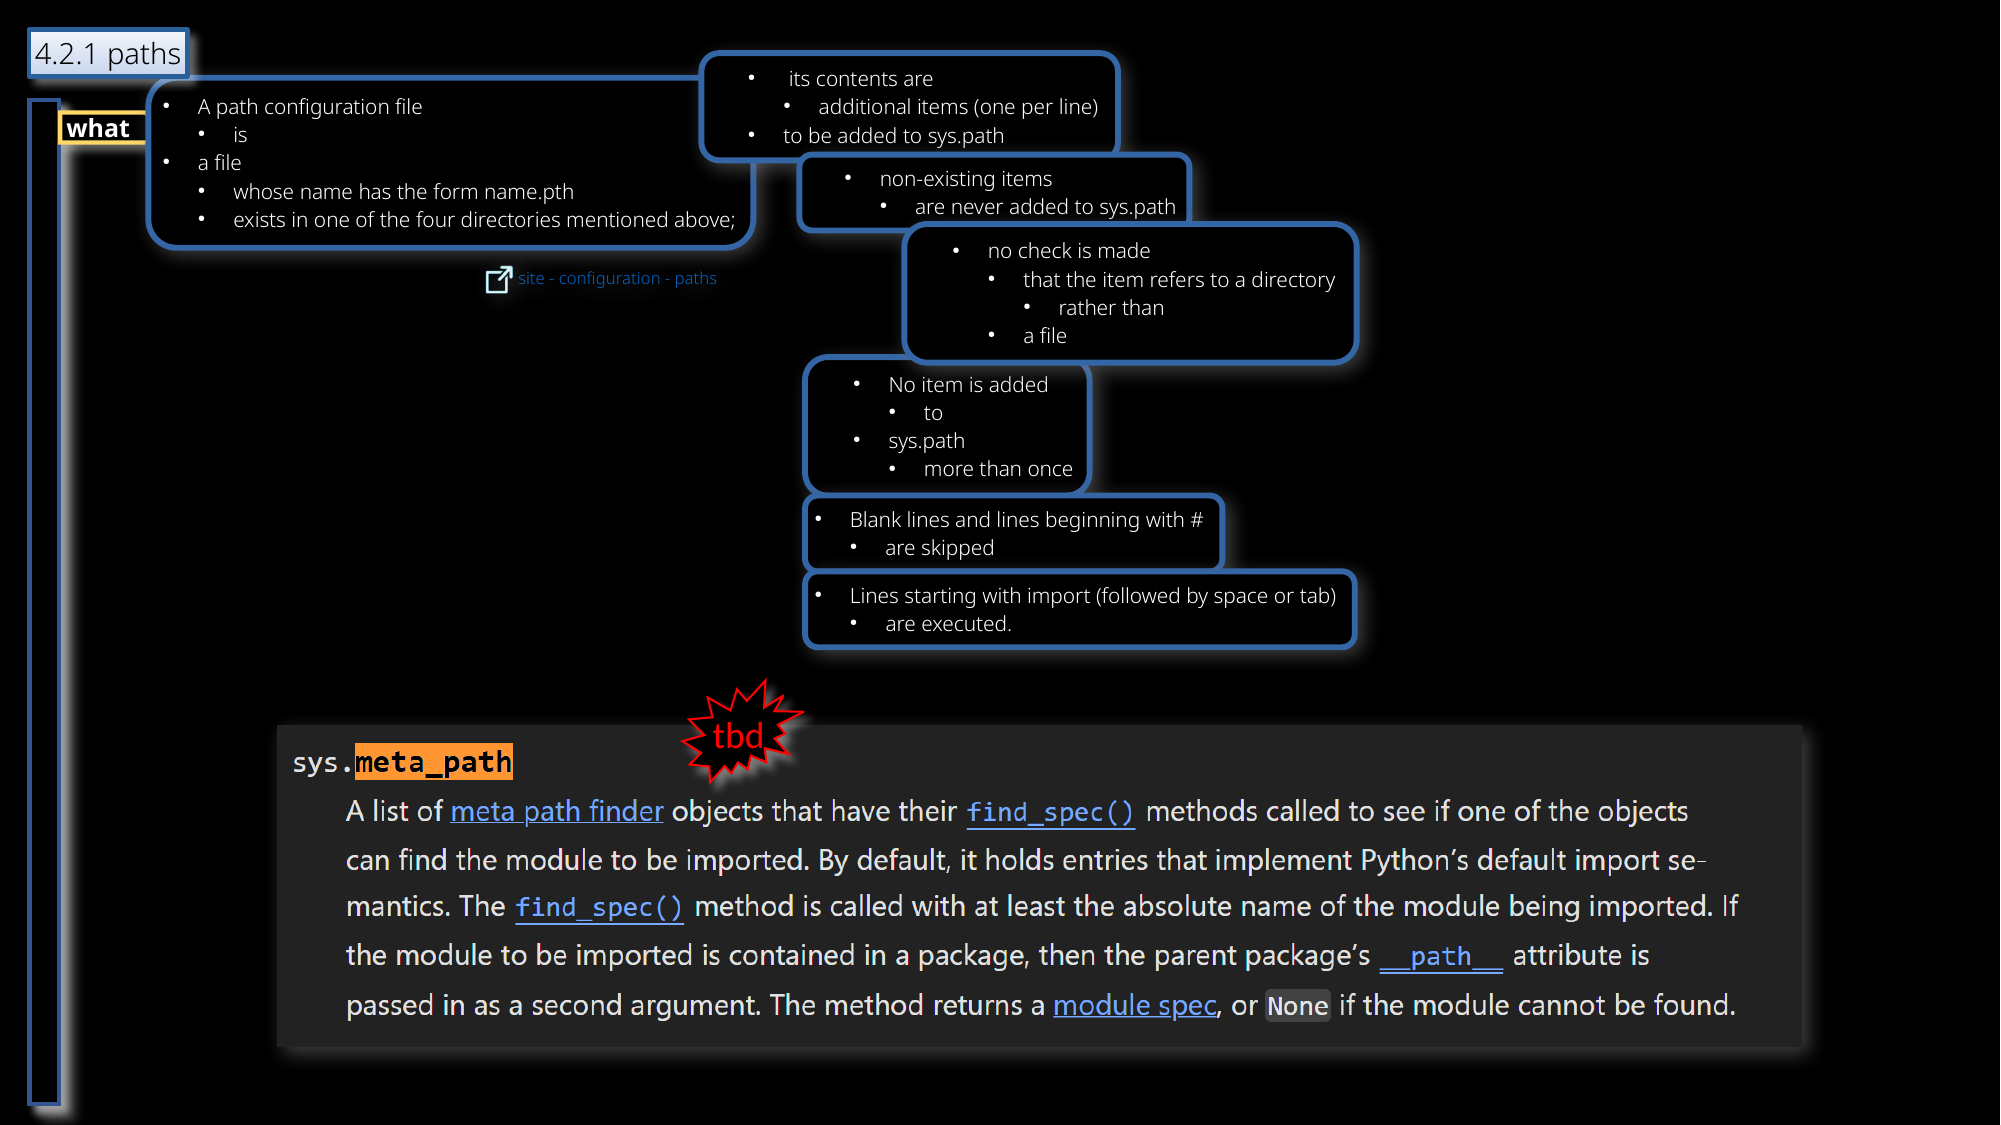

# 3. profile
4.2.1 paths
 its contents are
additional items (one per line)
to be added to sys.path
A path configuration file
is
a file
whose name has the form name.pth
exists in one of the four directories mentioned above;
what
non-existing items
are never added to sys.path
no check is made
that the item refers to a directory
rather than
a file
site - configuration - paths
No item is added
to
sys.path
more than once
Blank lines and lines beginning with #
are skipped
Lines starting with import (followed by space or tab)
are executed.
tbd